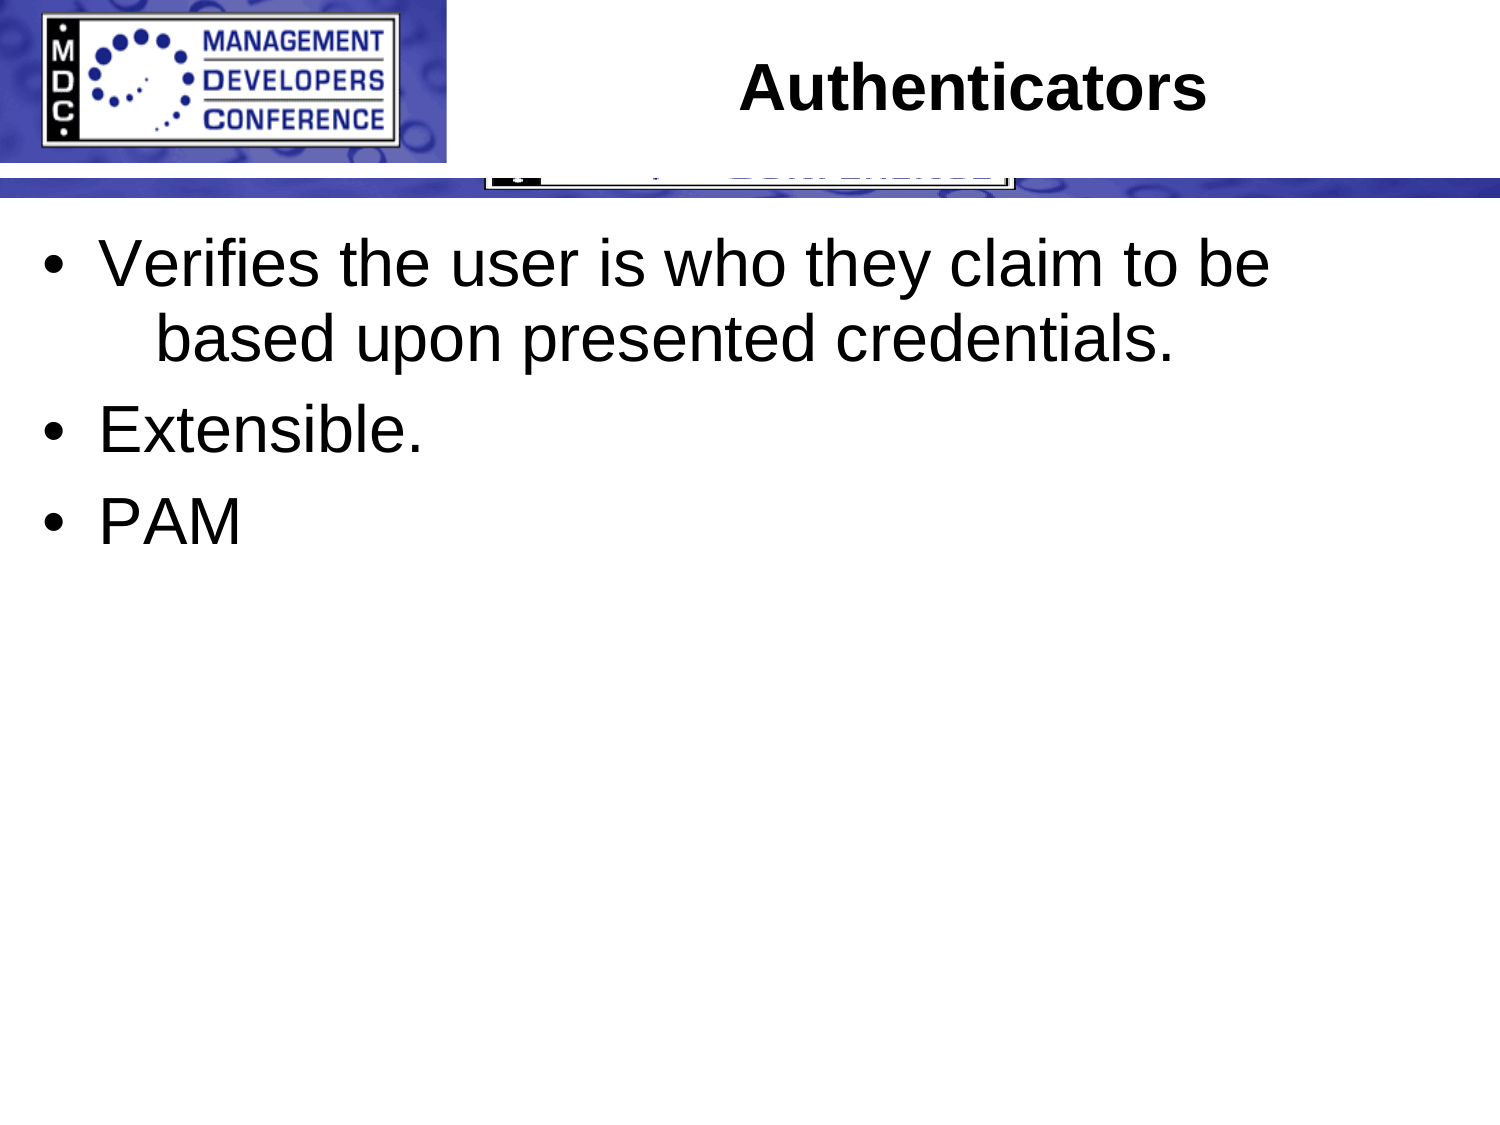

# Authenticators
Verifies the user is who they claim to be based upon presented credentials.
Extensible.
PAM